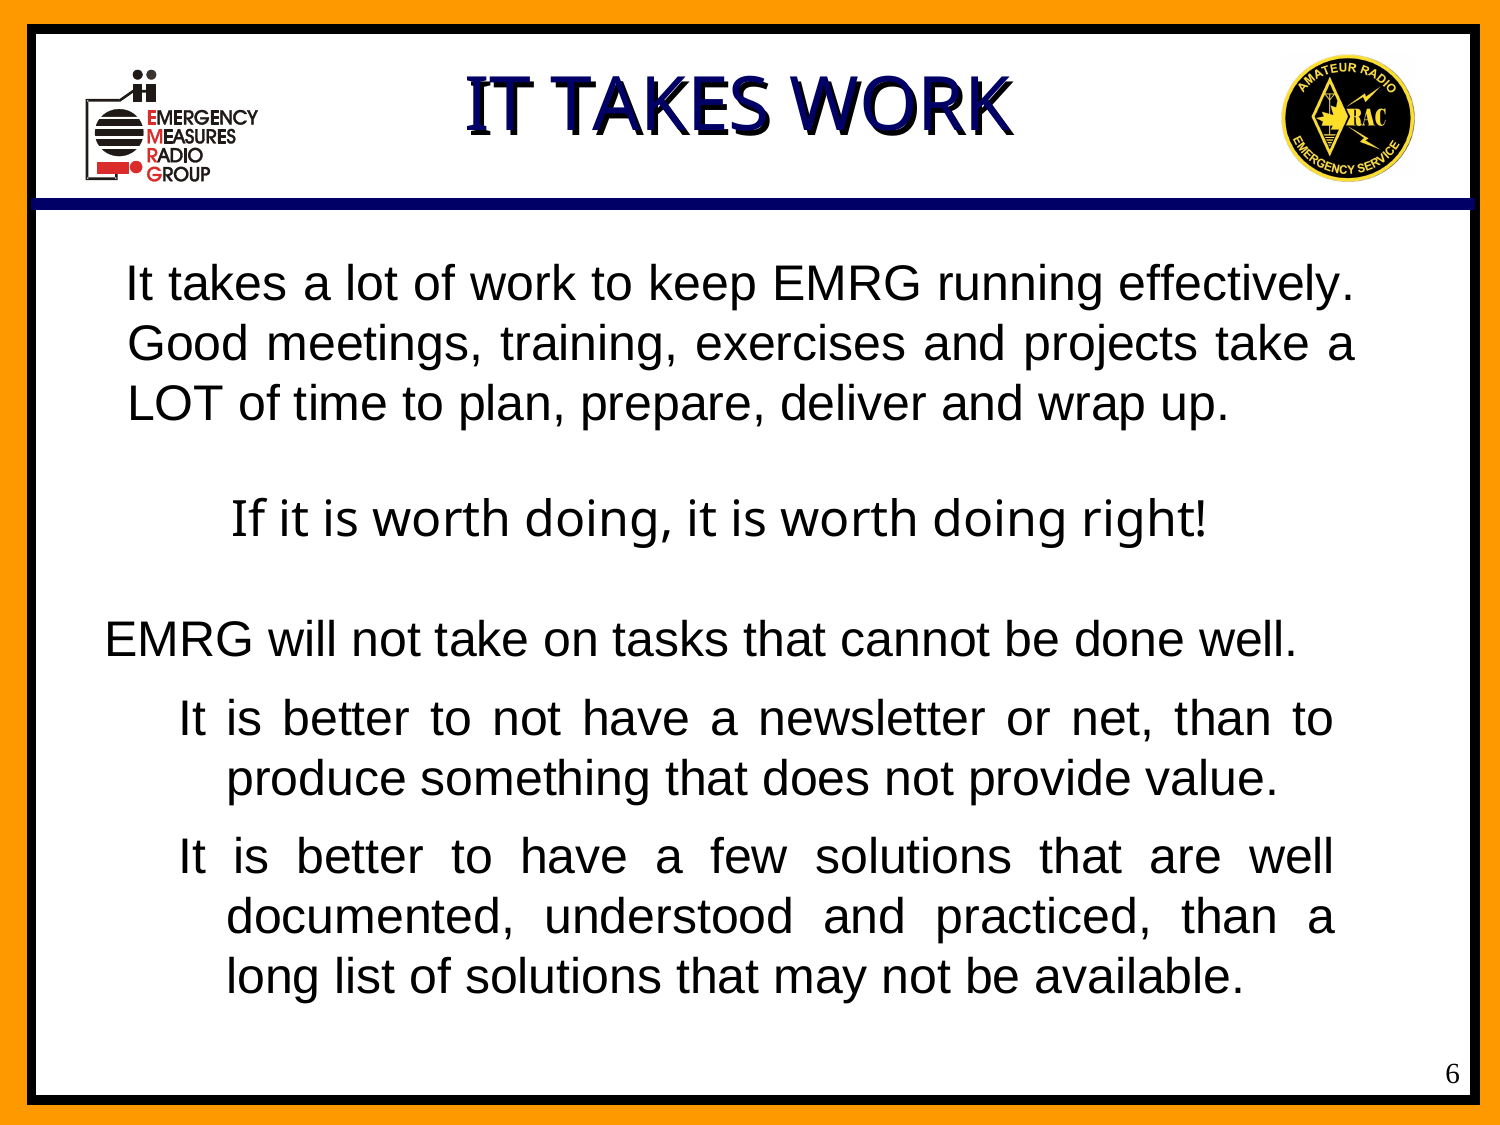

IT TAKES WORK
It takes a lot of work to keep EMRG running effectively. Good meetings, training, exercises and projects take a LOT of time to plan, prepare, deliver and wrap up.
If it is worth doing, it is worth doing right!
EMRG will not take on tasks that cannot be done well.
It is better to not have a newsletter or net, than to produce something that does not provide value.
It is better to have a few solutions that are well documented, understood and practiced, than a long list of solutions that may not be available.
6